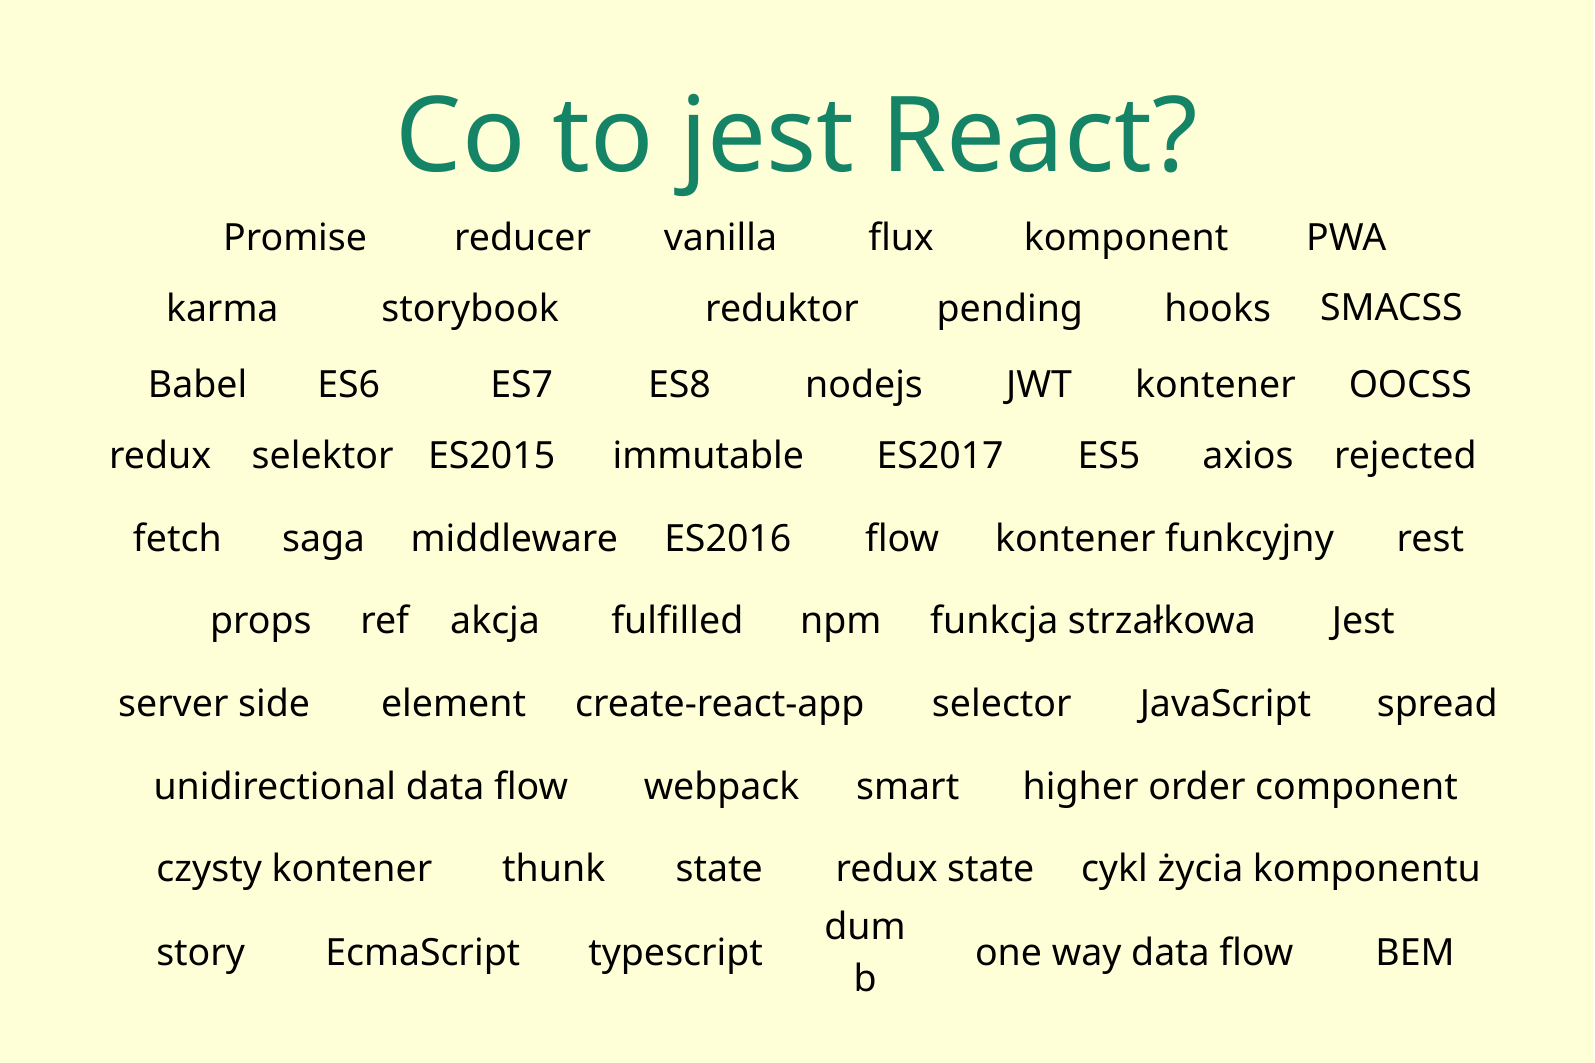

# Co to jest React?
Promise
reducer
vanilla
flux
komponent
PWA
SMACSS
karma
storybook
reduktor
pending
hooks
Babel
ES6
ES7
ES8
nodejs
JWT
kontener
OOCSS
redux
selektor
ES2015
immutable
ES2017
ES5
axios
rejected
fetch
saga
middleware
ES2016
flow
kontener funkcyjny
rest
props
ref
akcja
fulfilled
npm
funkcja strzałkowa
Jest
server side
element
selector
JavaScript
spread
create-react-app
unidirectional data flow
webpack
smart
higher order component
czysty kontener
thunk
state
redux state
cykl życia komponentu
dumb
story
EcmaScript
typescript
one way data flow
BEM